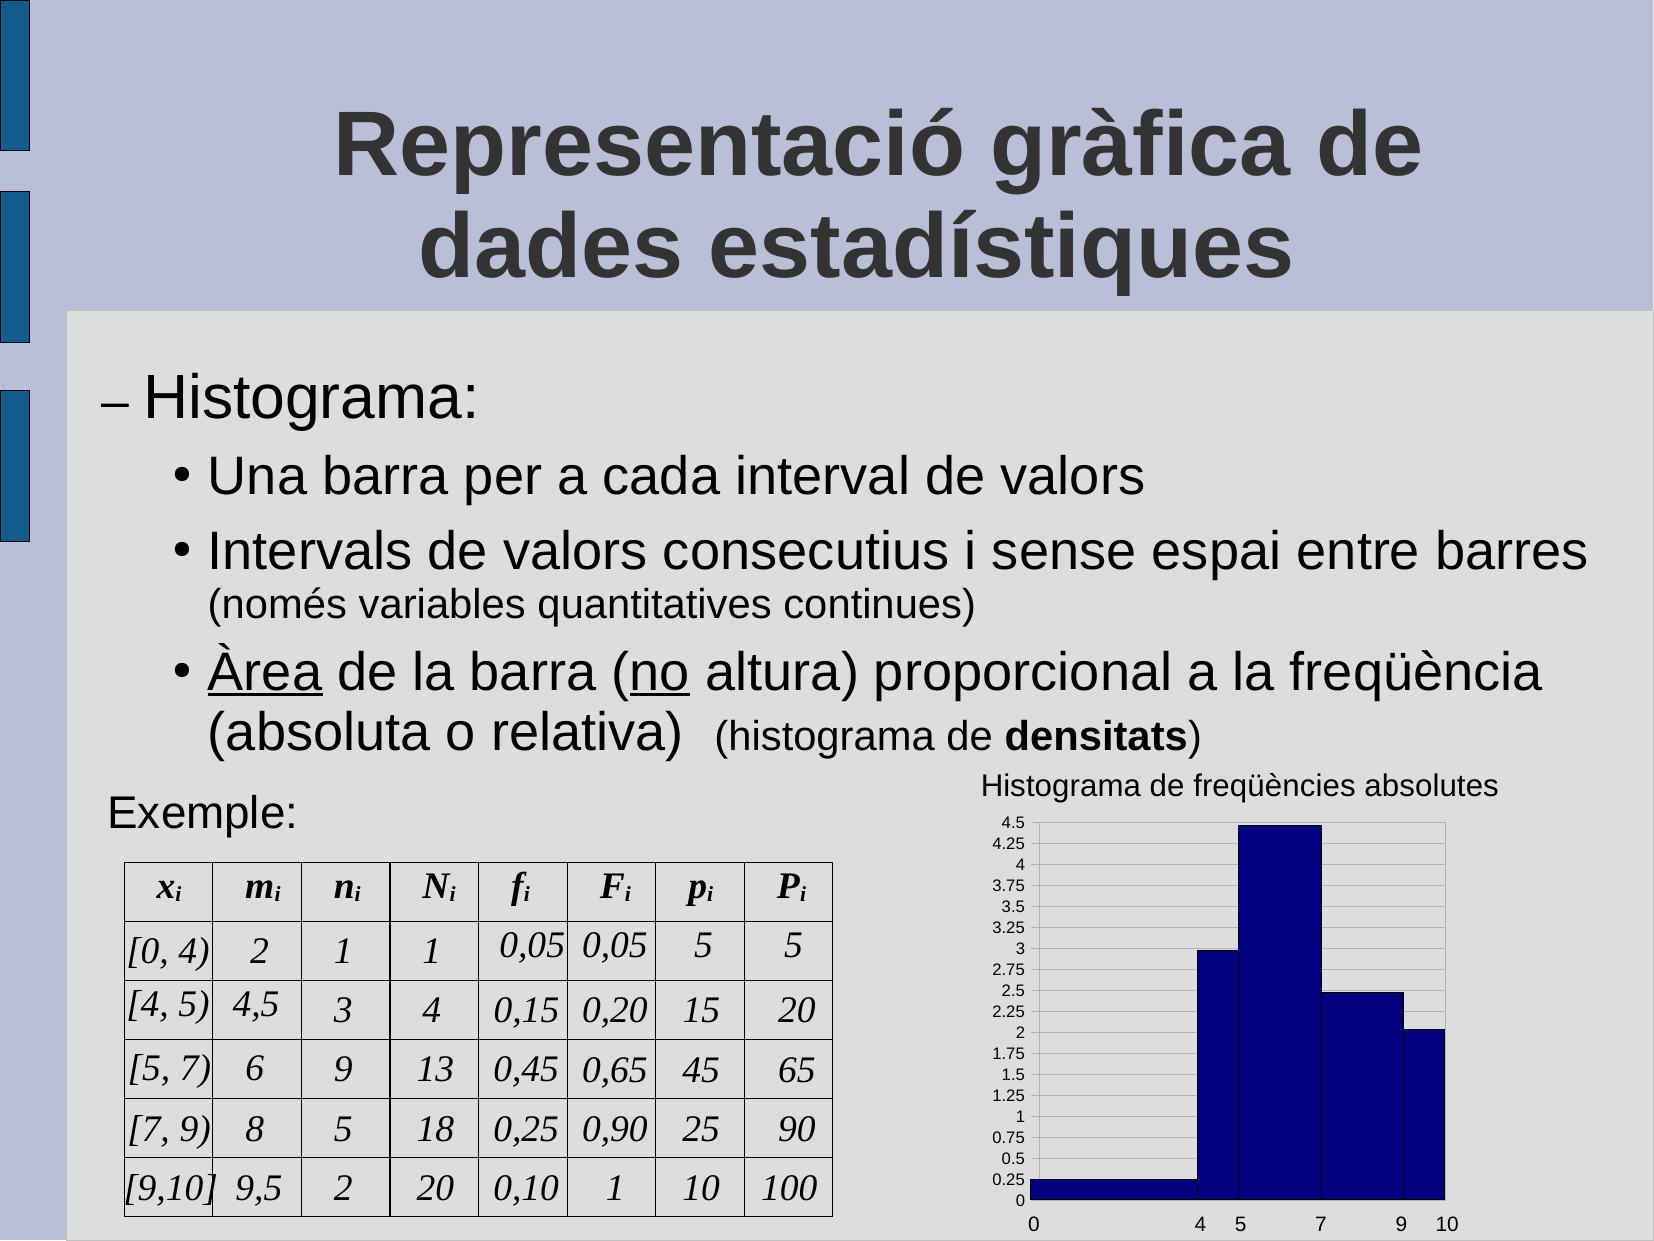

# Representació gràfica de dades estadístiques
– Histograma:
Una barra per a cada interval de valors
Intervals de valors consecutius i sense espai entre barres
(només variables quantitatives continues)
Àrea de la barra (no altura) proporcional a la freqüència (absoluta o relativa) (histograma de densitats)
Histograma de freqüències absolutes
Exemple:
[unsupported chart]
xi
mi
ni
Ni
fi
Fi
pi
Pi
0,05
0,05
5
 5
1
1
[0, 4)
2
[4, 5)
4,5
3
4
0,15
15
0,20
 20
[5, 7)
6
9
13
0,45
45
0,65
 65
[7, 9)
8
5
18
0,25
25
0,90
 90
[9,10]
9,5
2
20
0,10
1
10
100
0 4 5 7 9 10